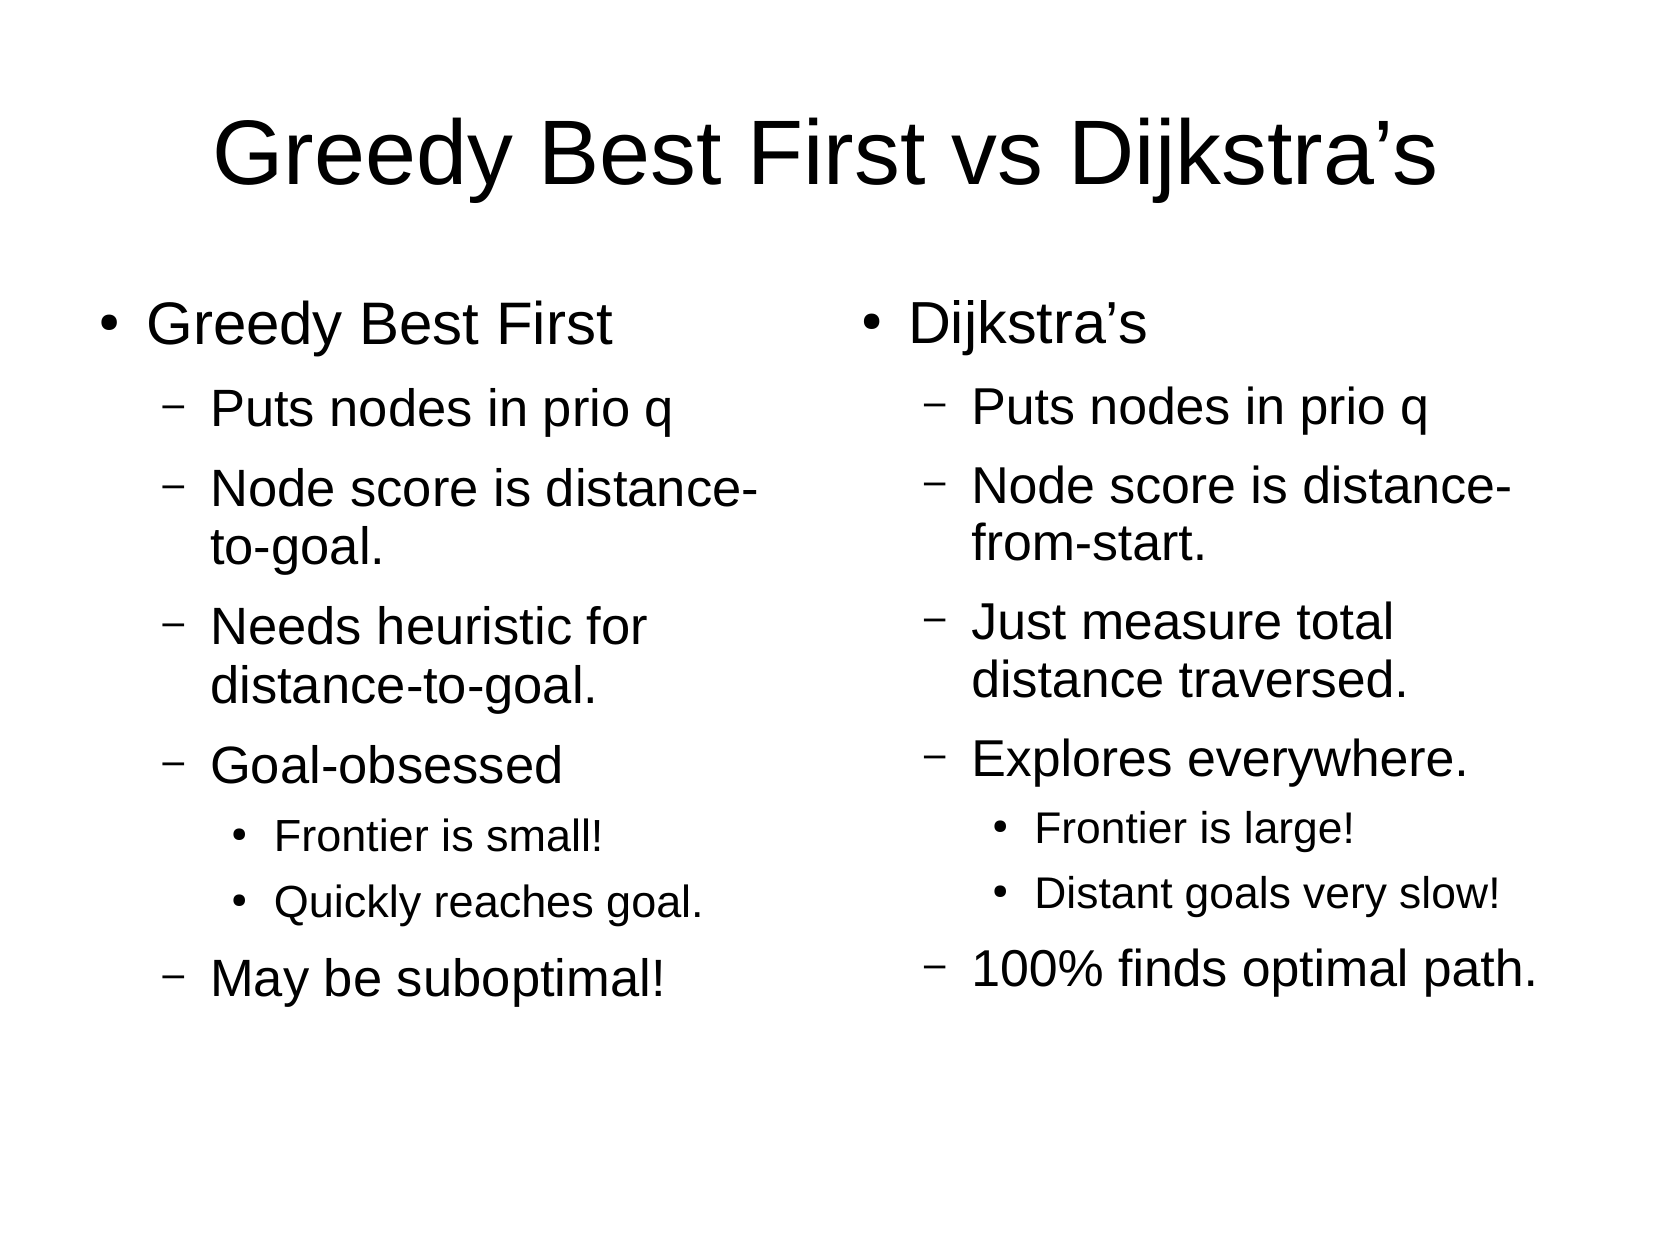

# Greedy Best First vs Dijkstra’s
Greedy Best First
Puts nodes in prio q
Node score is distance-to-goal.
Needs heuristic for distance-to-goal.
Goal-obsessed
Frontier is small!
Quickly reaches goal.
May be suboptimal!
Dijkstra’s
Puts nodes in prio q
Node score is distance-from-start.
Just measure total distance traversed.
Explores everywhere.
Frontier is large!
Distant goals very slow!
100% finds optimal path.